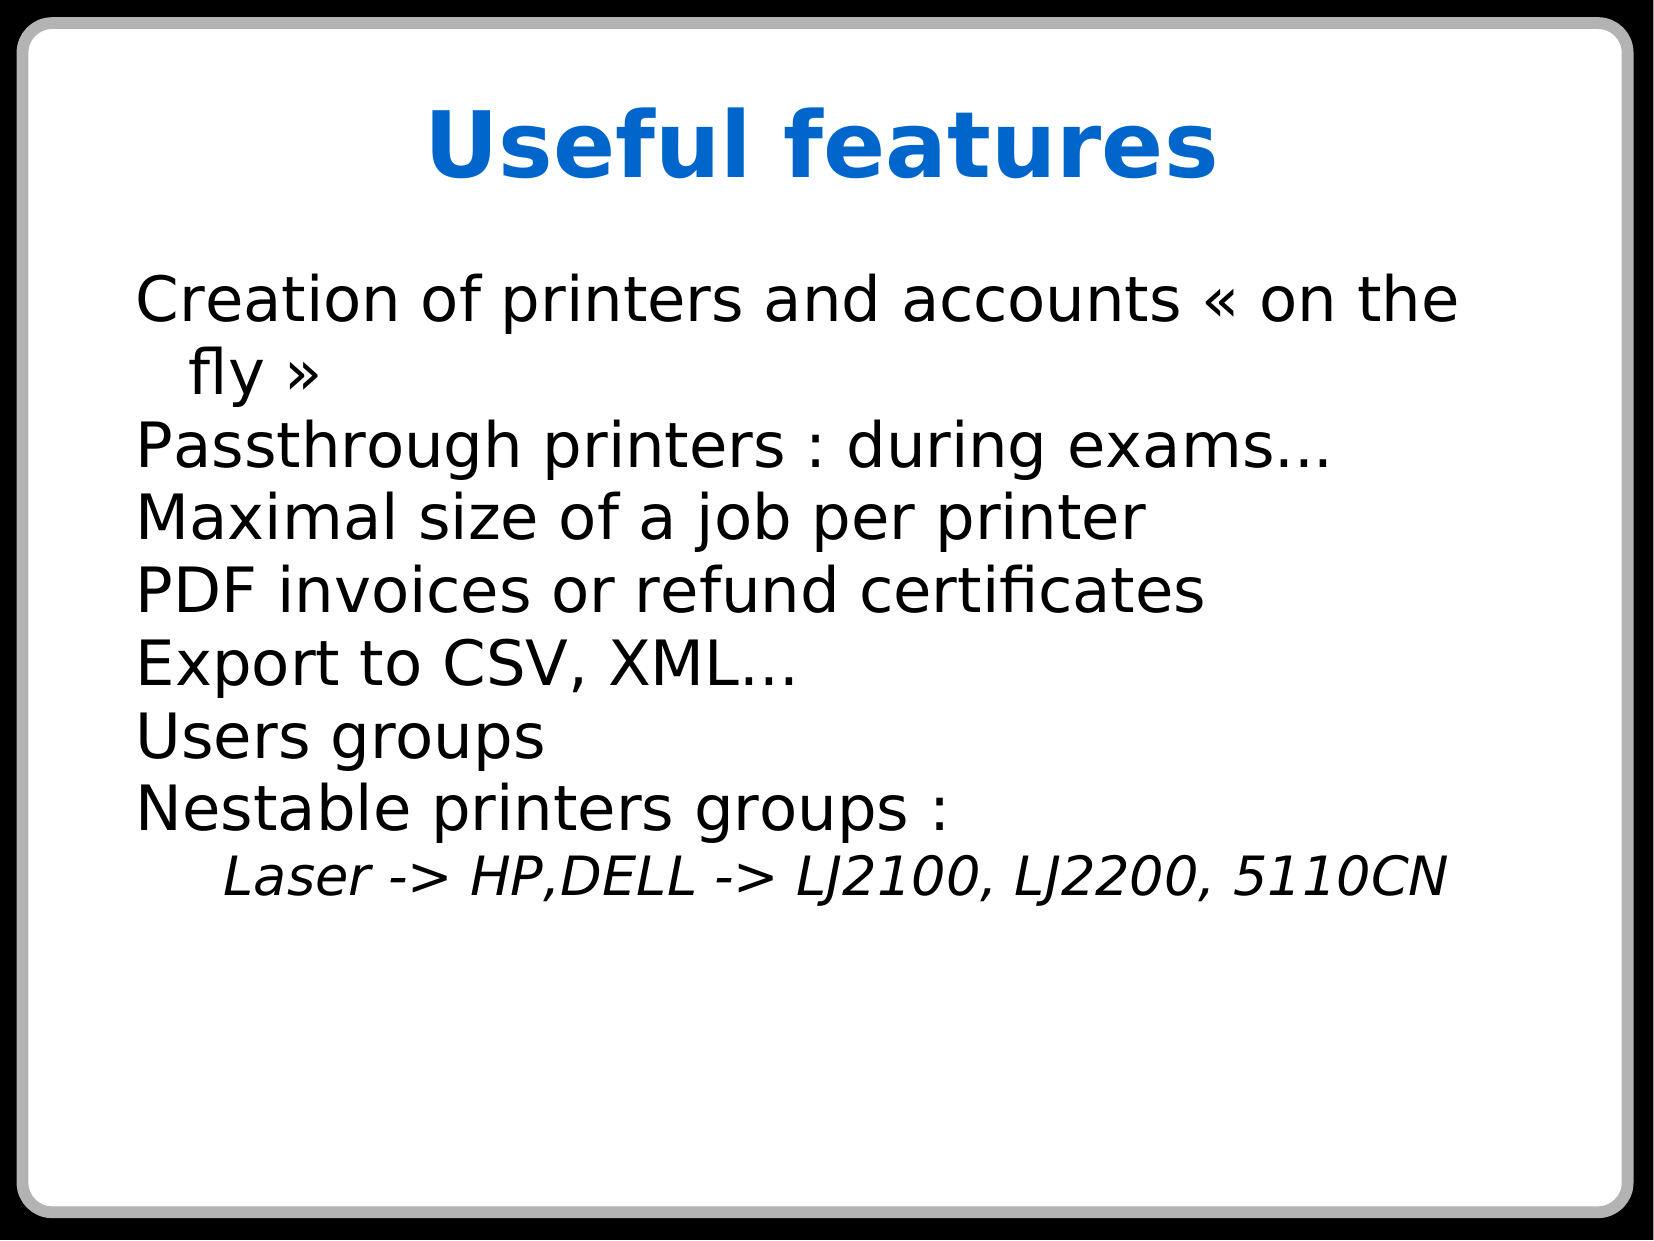

# Useful features
Creation of printers and accounts « on the fly »
Passthrough printers : during exams...
Maximal size of a job per printer
PDF invoices or refund certificates
Export to CSV, XML...
Users groups
Nestable printers groups :
Laser -> HP,DELL -> LJ2100, LJ2200, 5110CN